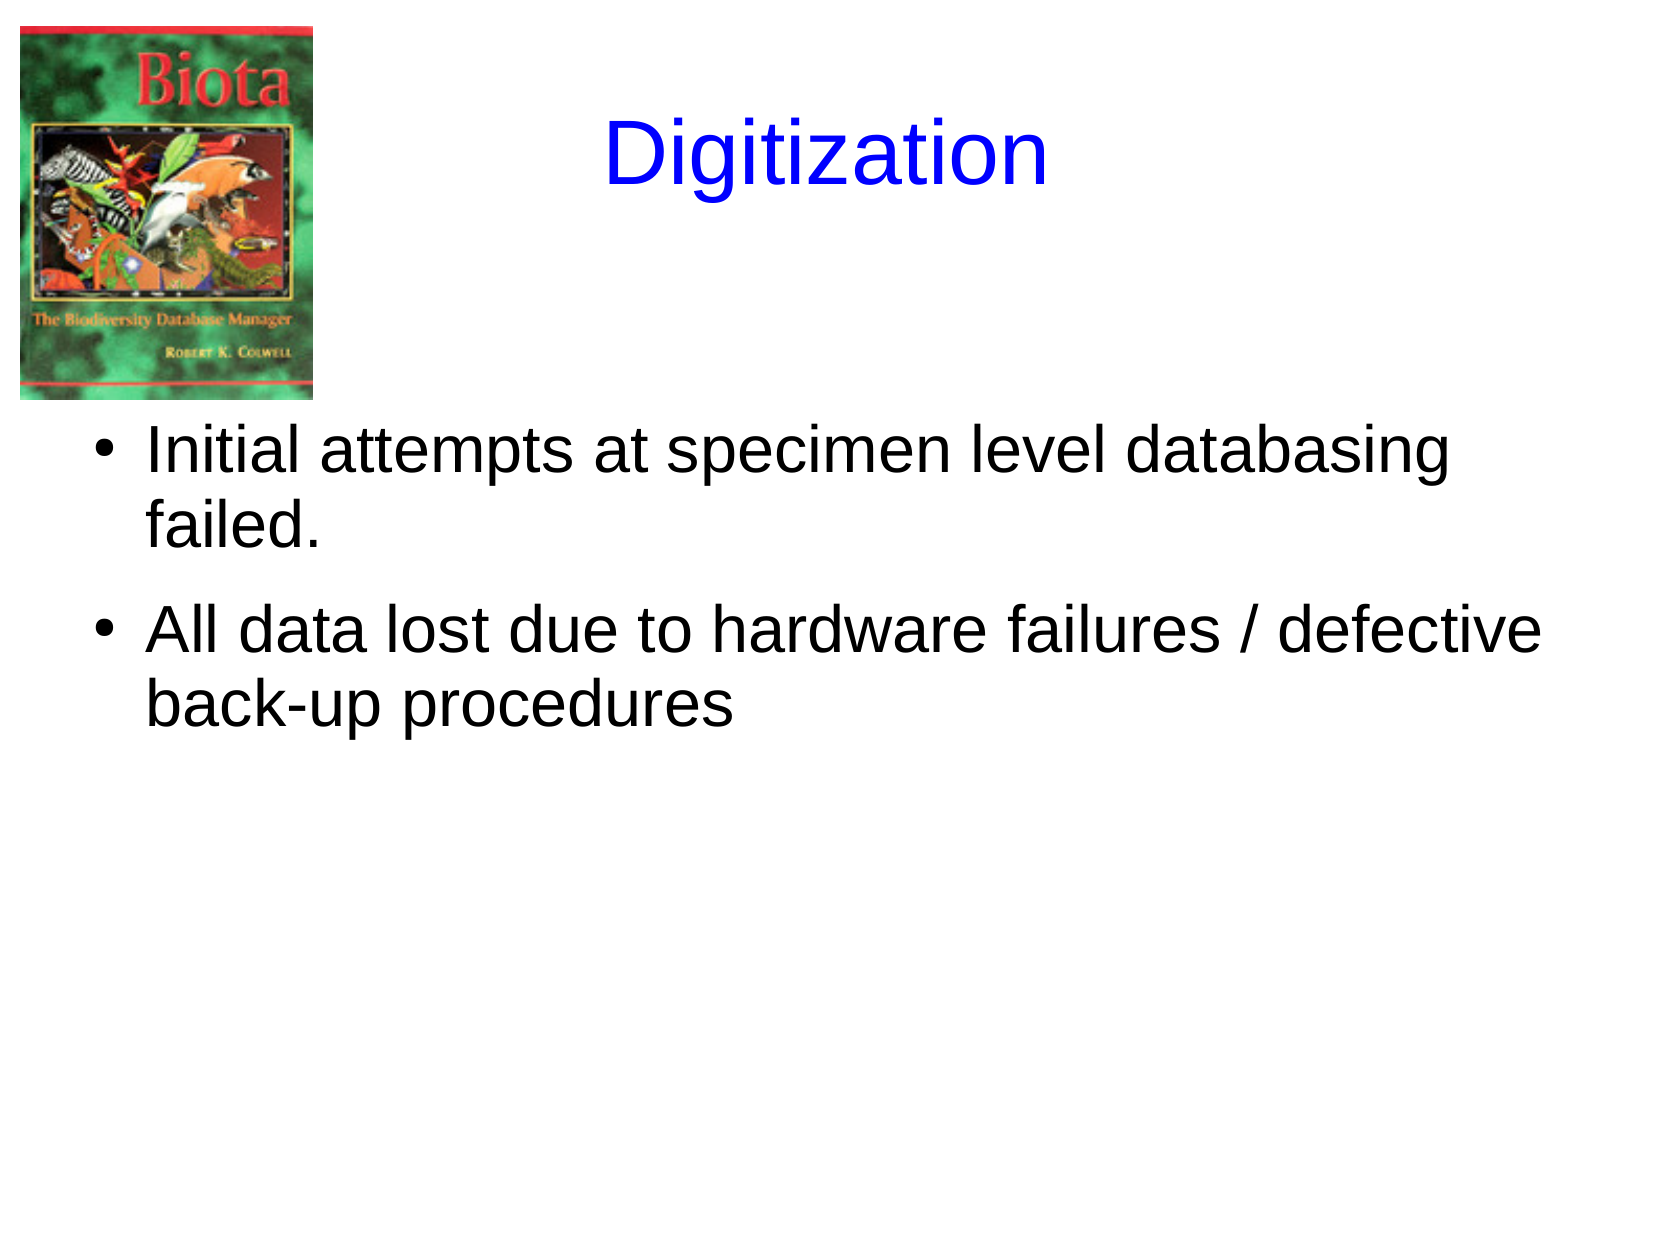

# Digitization
Initial attempts at specimen level databasing failed.
All data lost due to hardware failures / defective back-up procedures